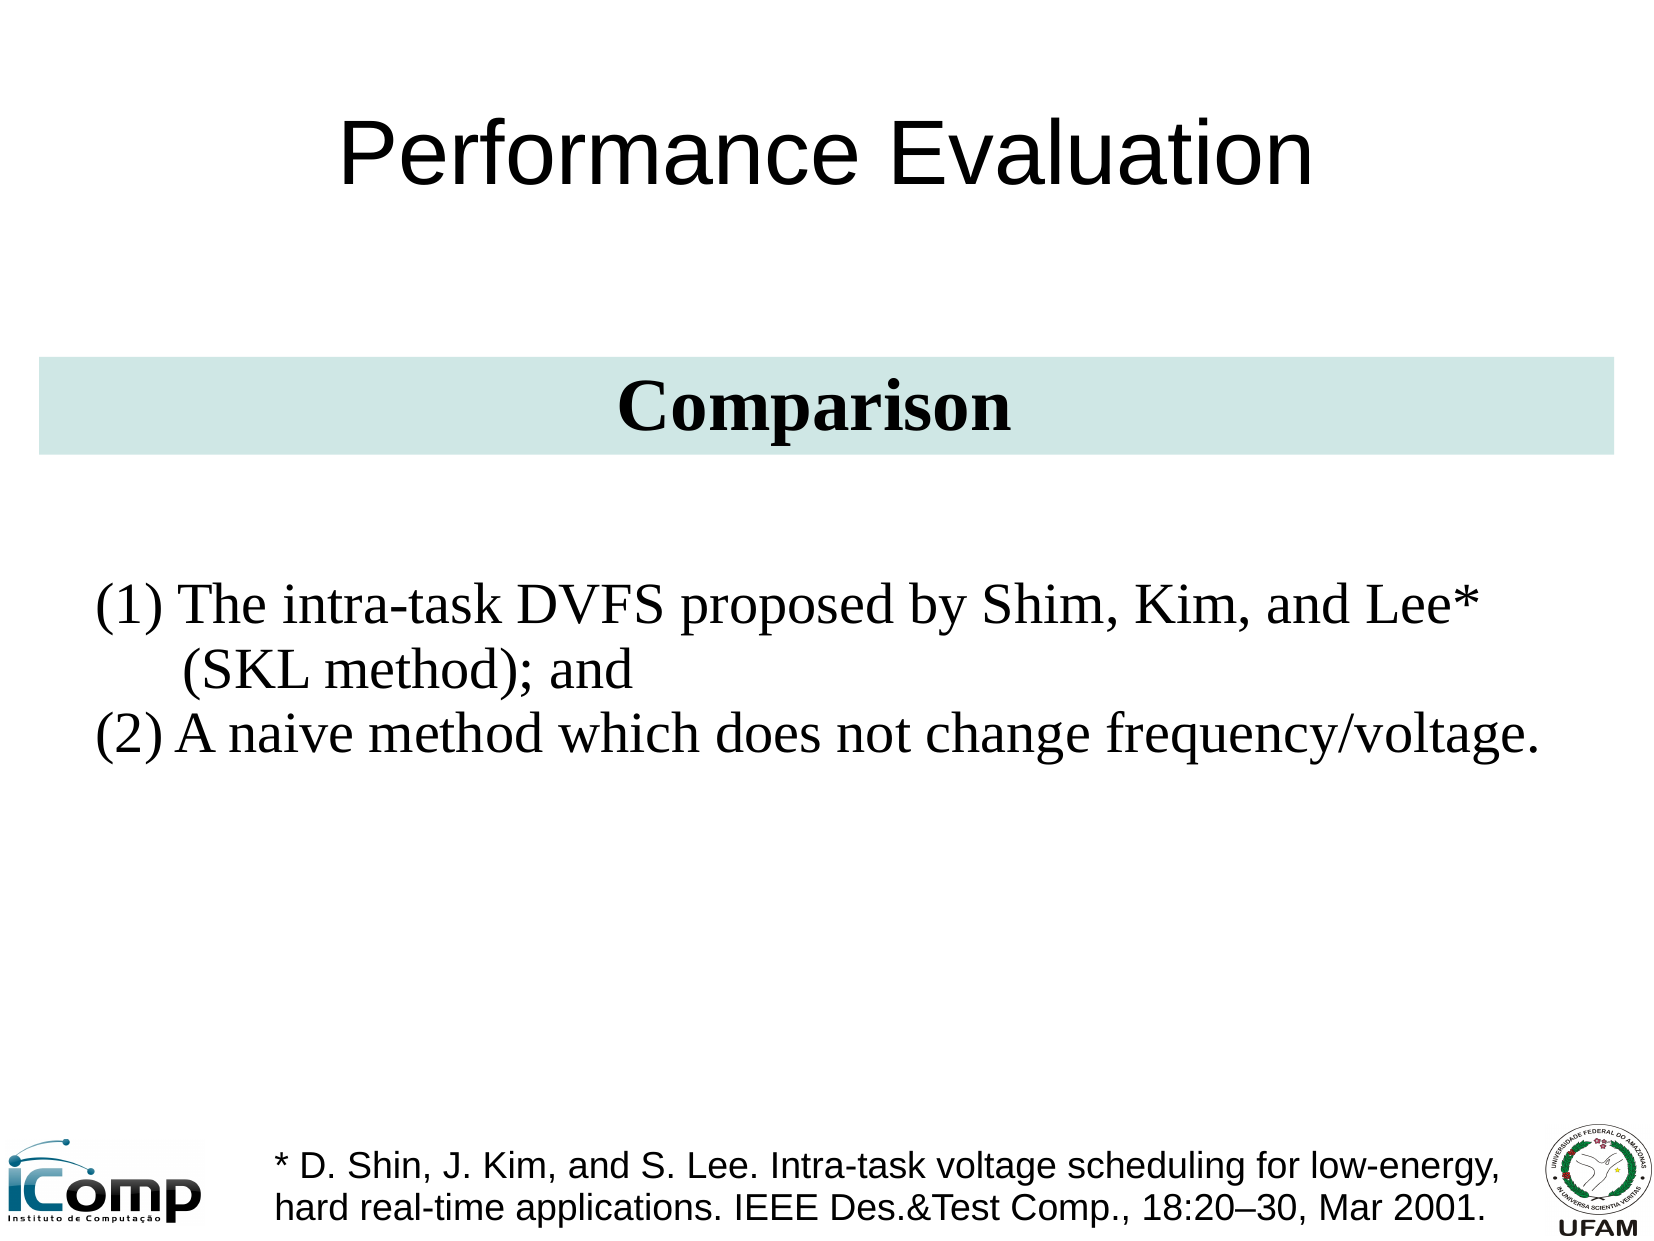

# Performance Evaluation
 Comparison
(1) The intra-task DVFS proposed by Shim, Kim, and Lee*
 (SKL method); and
(2) A naive method which does not change frequency/voltage.
* D. Shin, J. Kim, and S. Lee. Intra-task voltage scheduling for low-energy,
hard real-time applications. IEEE Des.&Test Comp., 18:20–30, Mar 2001.